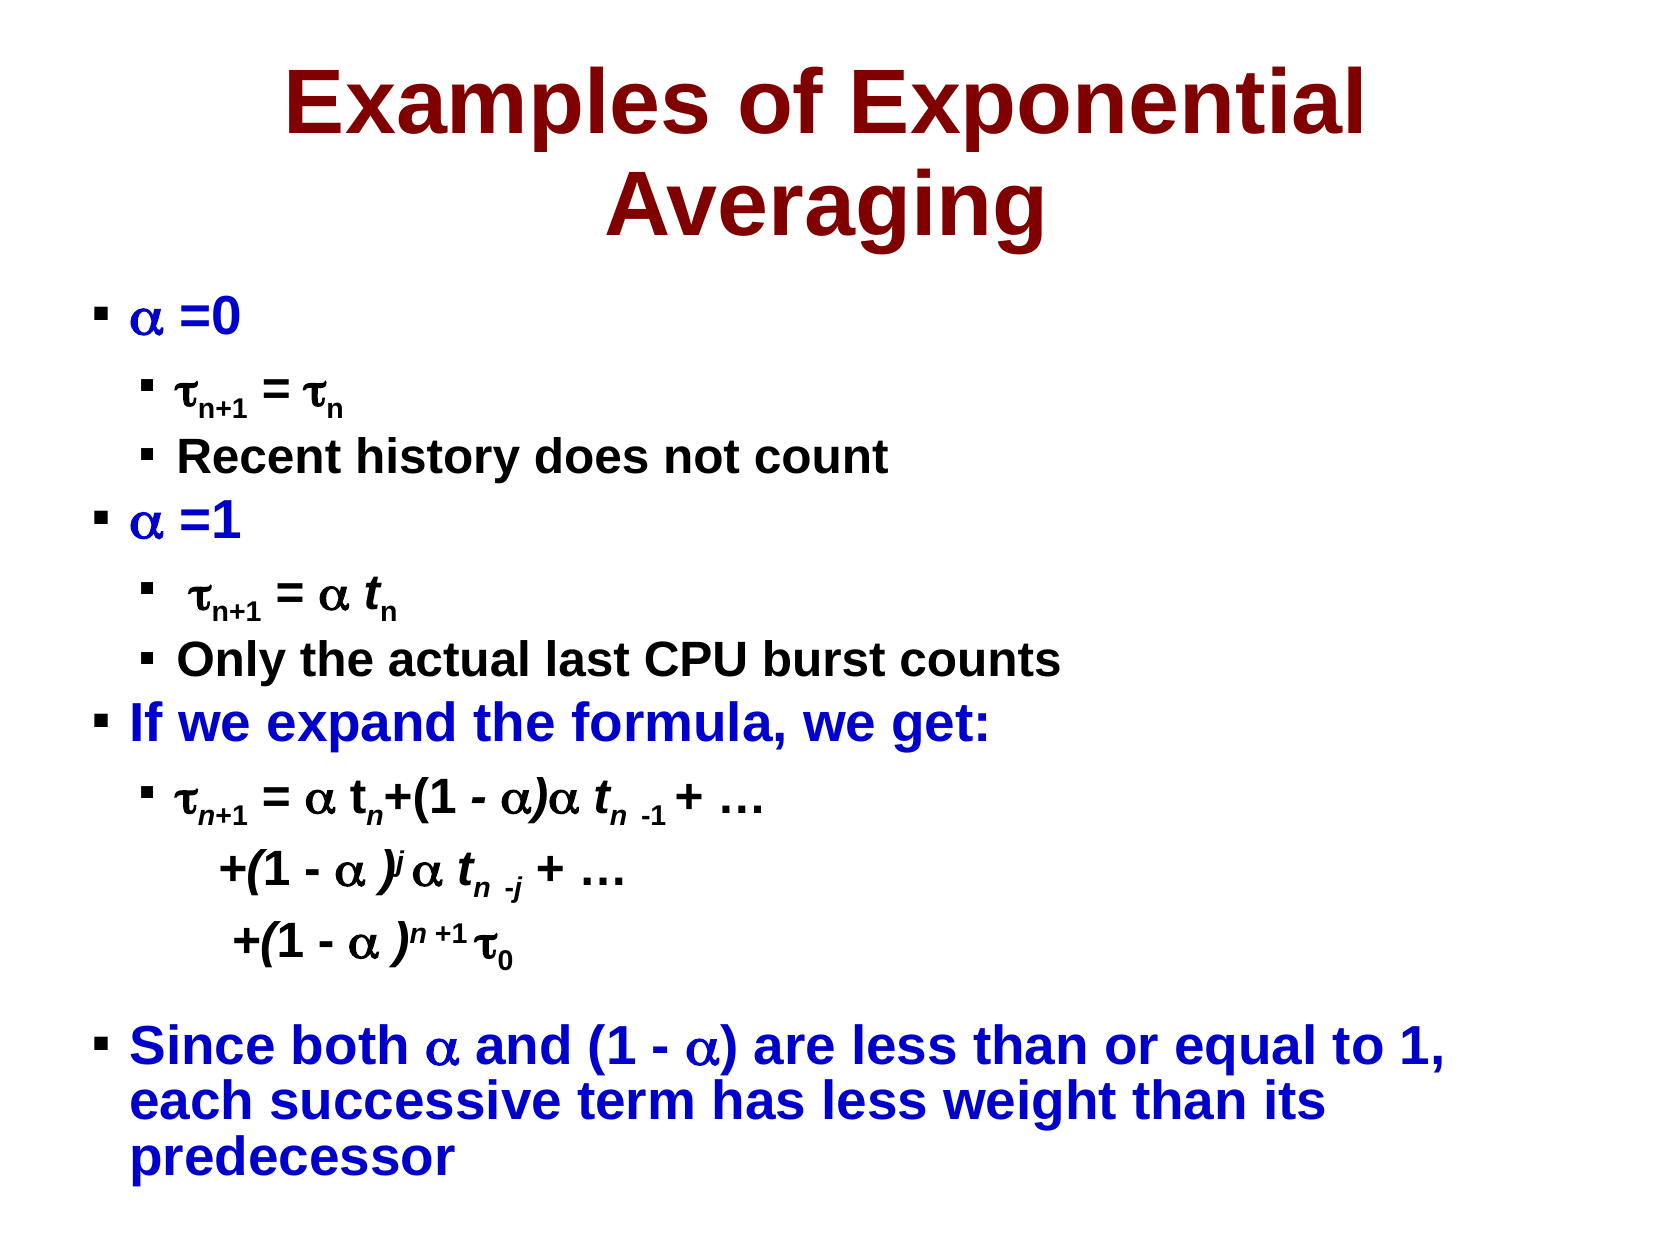

# Examples of Exponential Averaging
 =0
n+1 = n
Recent history does not count
 =1
 n+1 =  tn
Only the actual last CPU burst counts
If we expand the formula, we get:
n+1 =  tn+(1 - ) tn -1 + …
 +(1 -  )j  tn -j + …
 +(1 -  )n +1 0
Since both  and (1 - ) are less than or equal to 1, each successive term has less weight than its predecessor